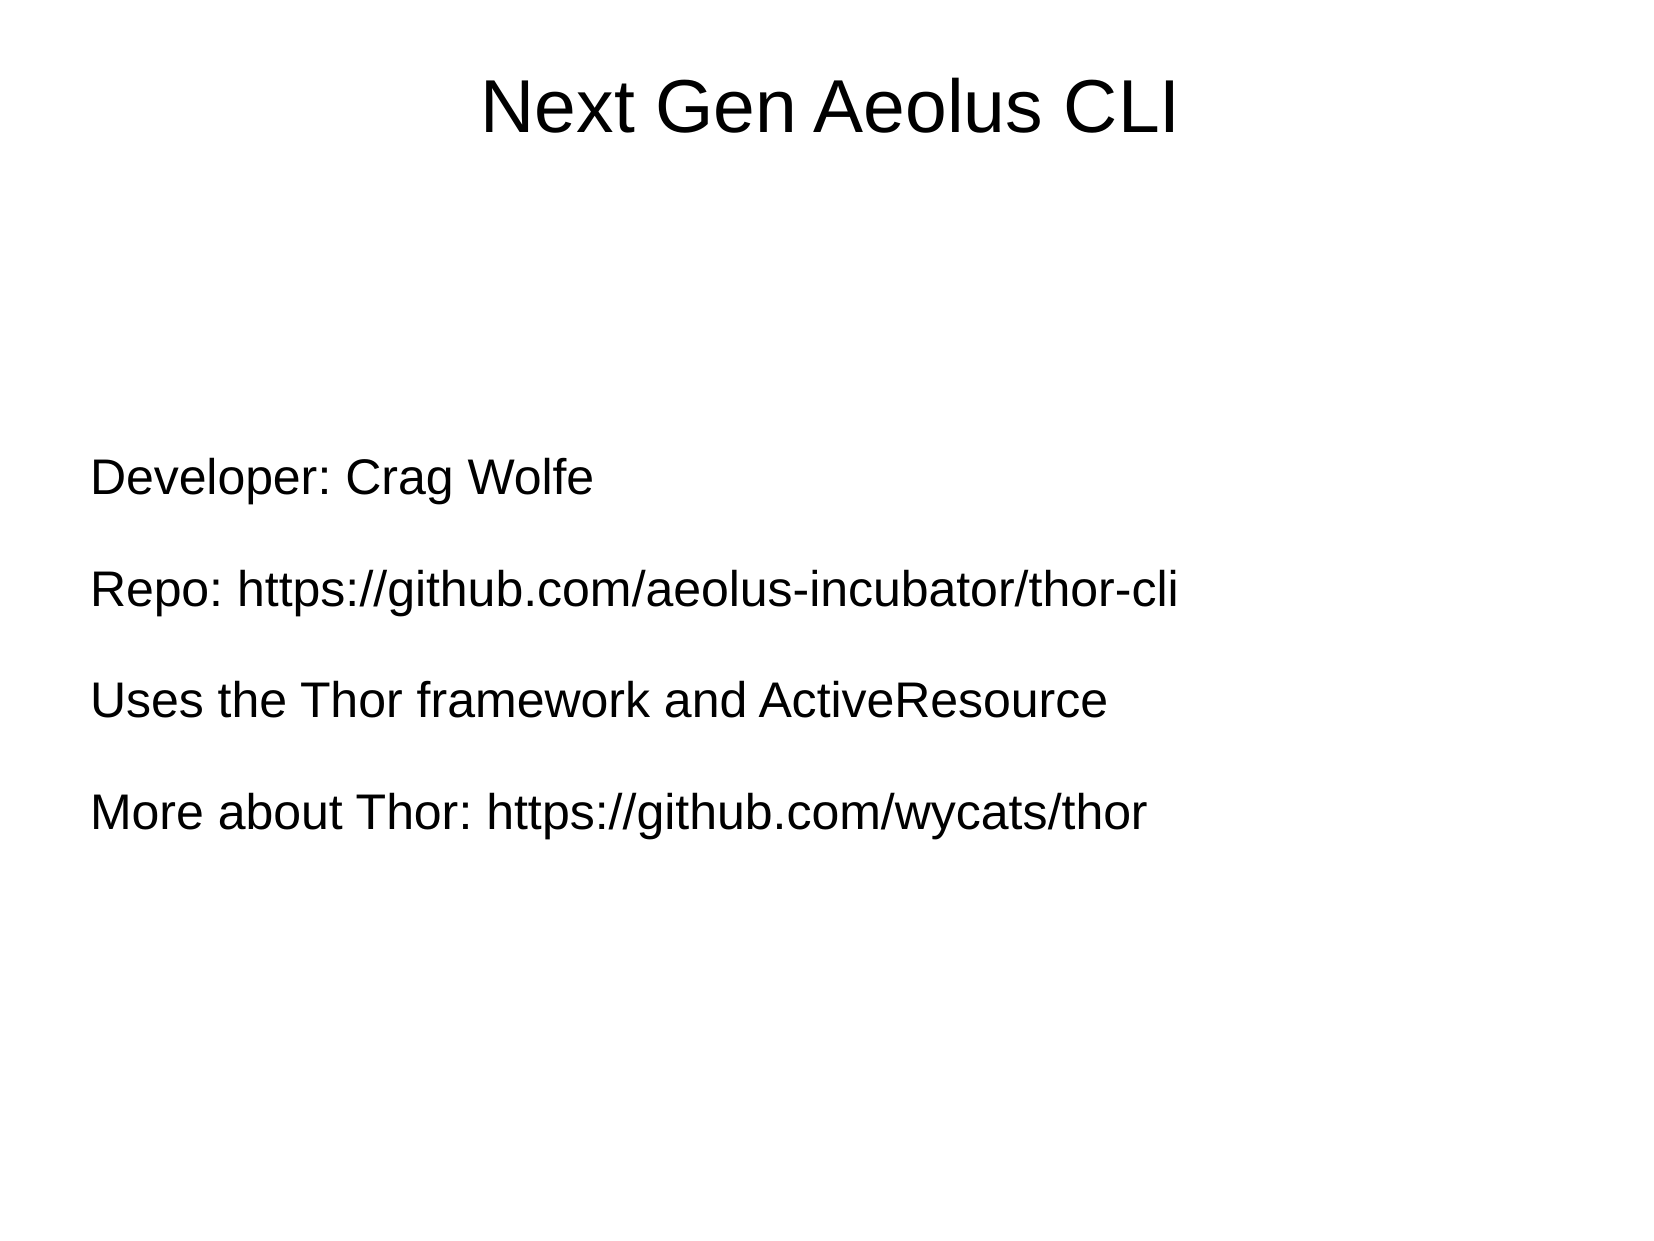

# Next Gen Aeolus CLI
Developer: Crag Wolfe
Repo: https://github.com/aeolus-incubator/thor-cli
Uses the Thor framework and ActiveResource
More about Thor: https://github.com/wycats/thor